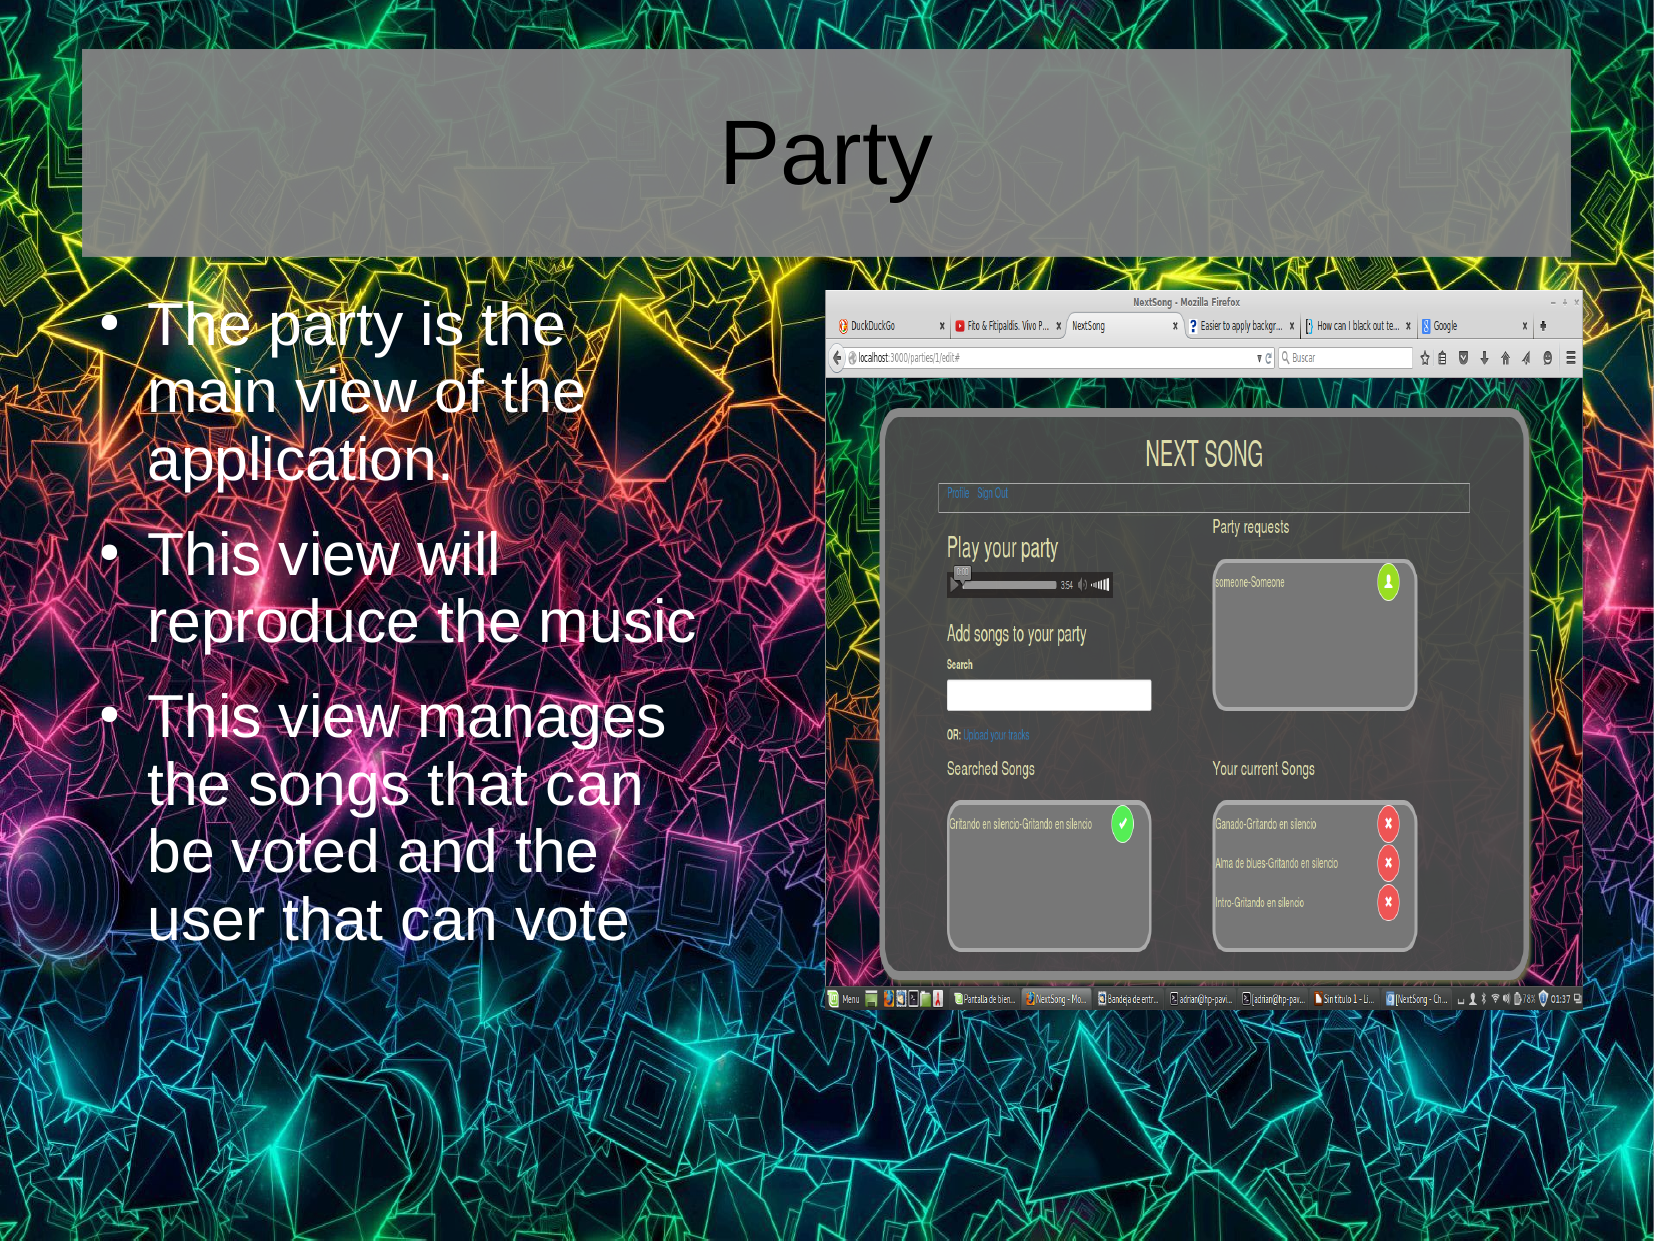

# Party
The party is the main view of the application.
This view will reproduce the music
This view manages the songs that can be voted and the user that can vote